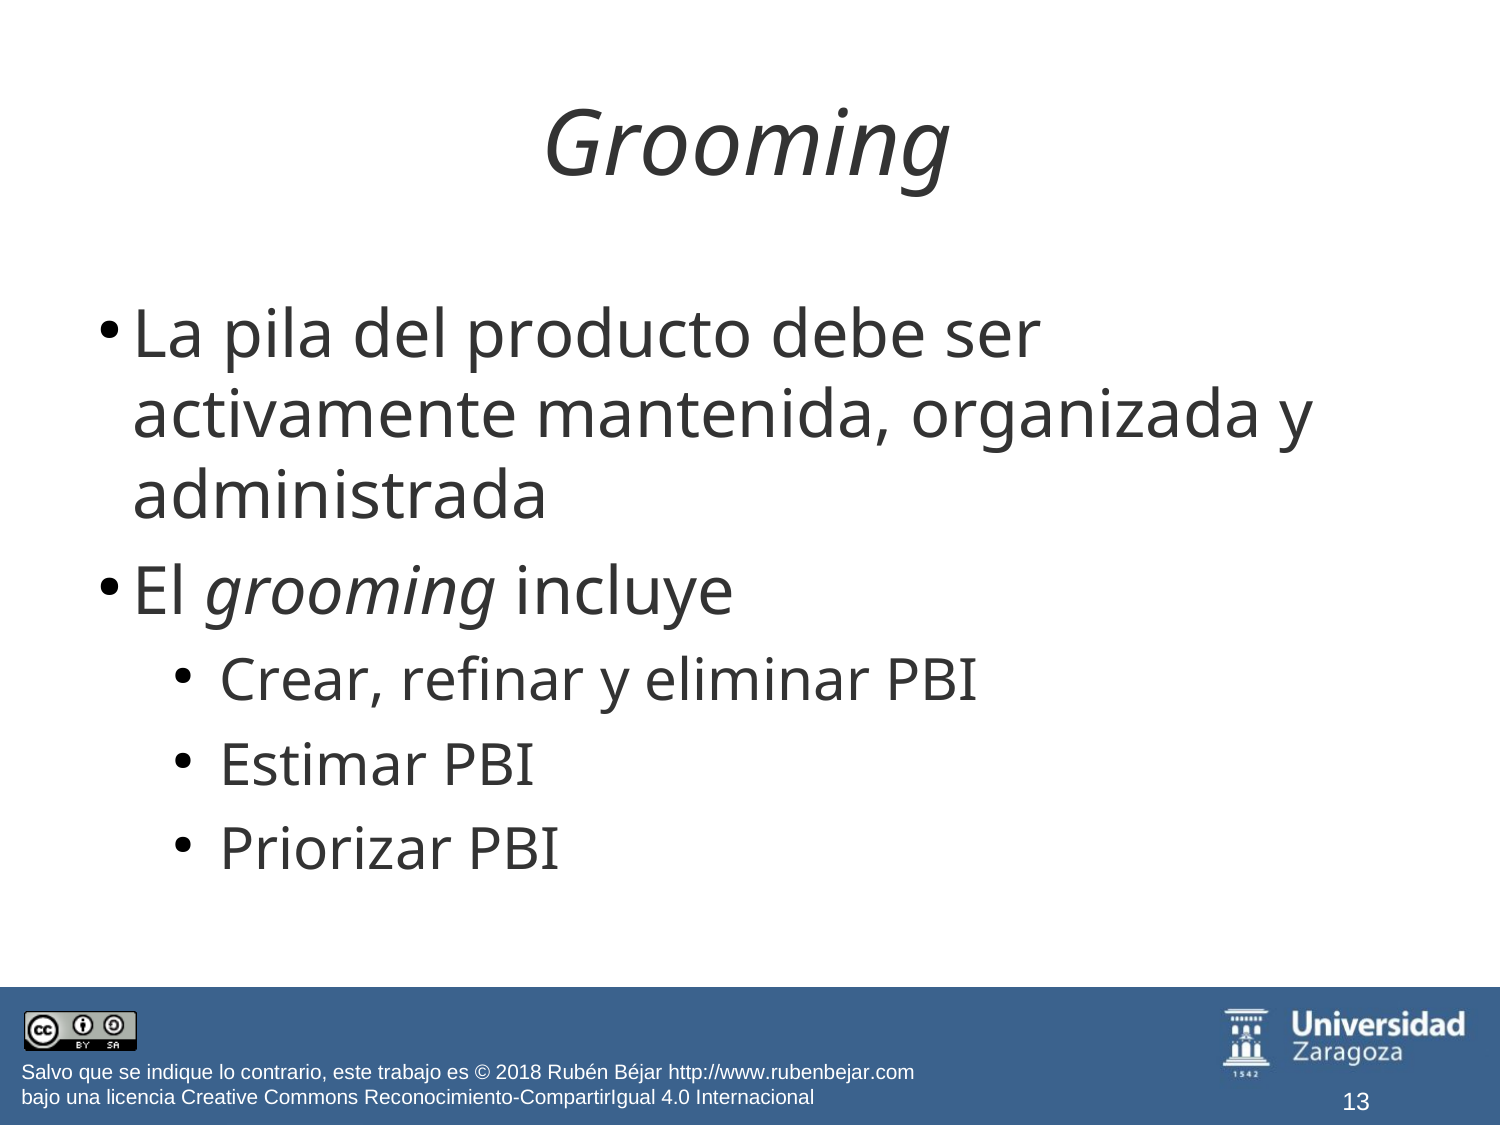

# Grooming
La pila del producto debe ser activamente mantenida, organizada y administrada
El grooming incluye
Crear, refinar y eliminar PBI
Estimar PBI
Priorizar PBI